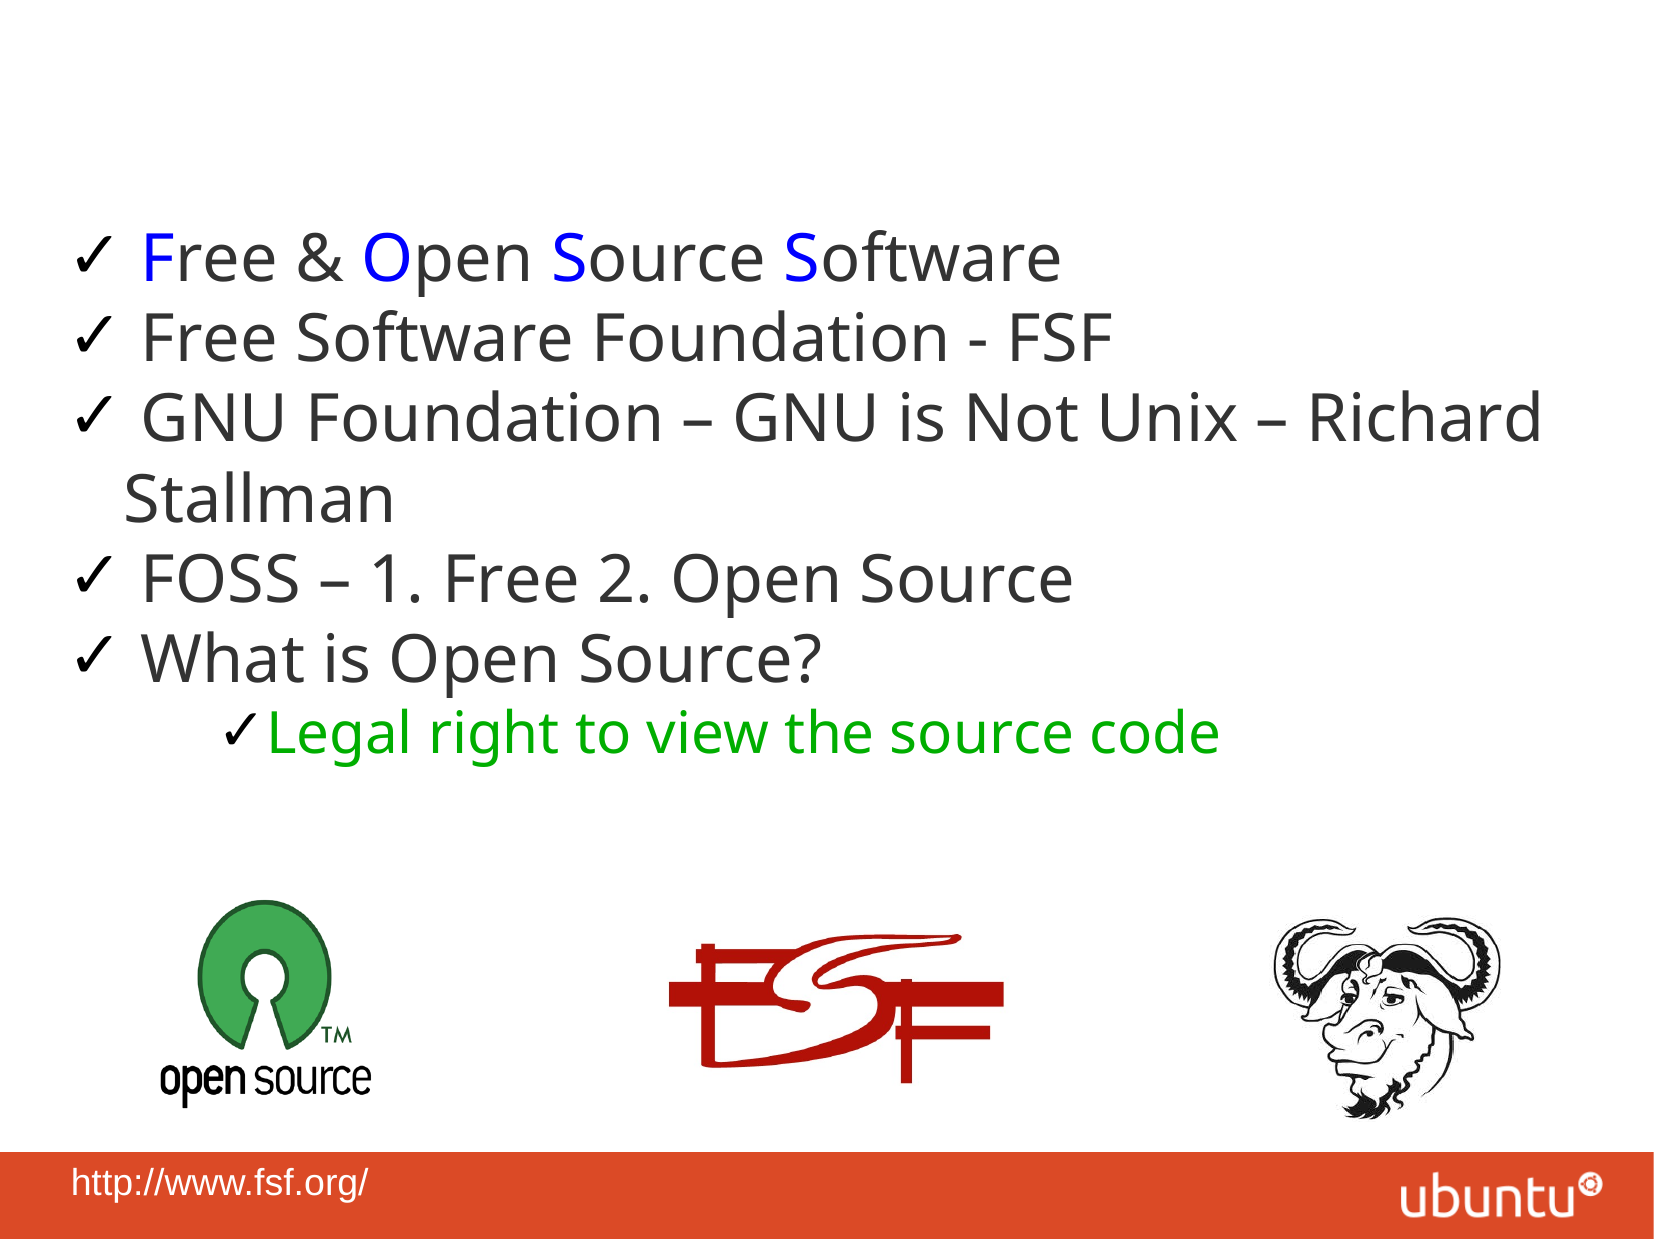

# What is FOSS?
 Free & Open Source Software
 Free Software Foundation - FSF
 GNU Foundation – GNU is Not Unix – Richard Stallman
 FOSS – 1. Free 2. Open Source
 What is Open Source?
Legal right to view the source code
http://www.fsf.org/